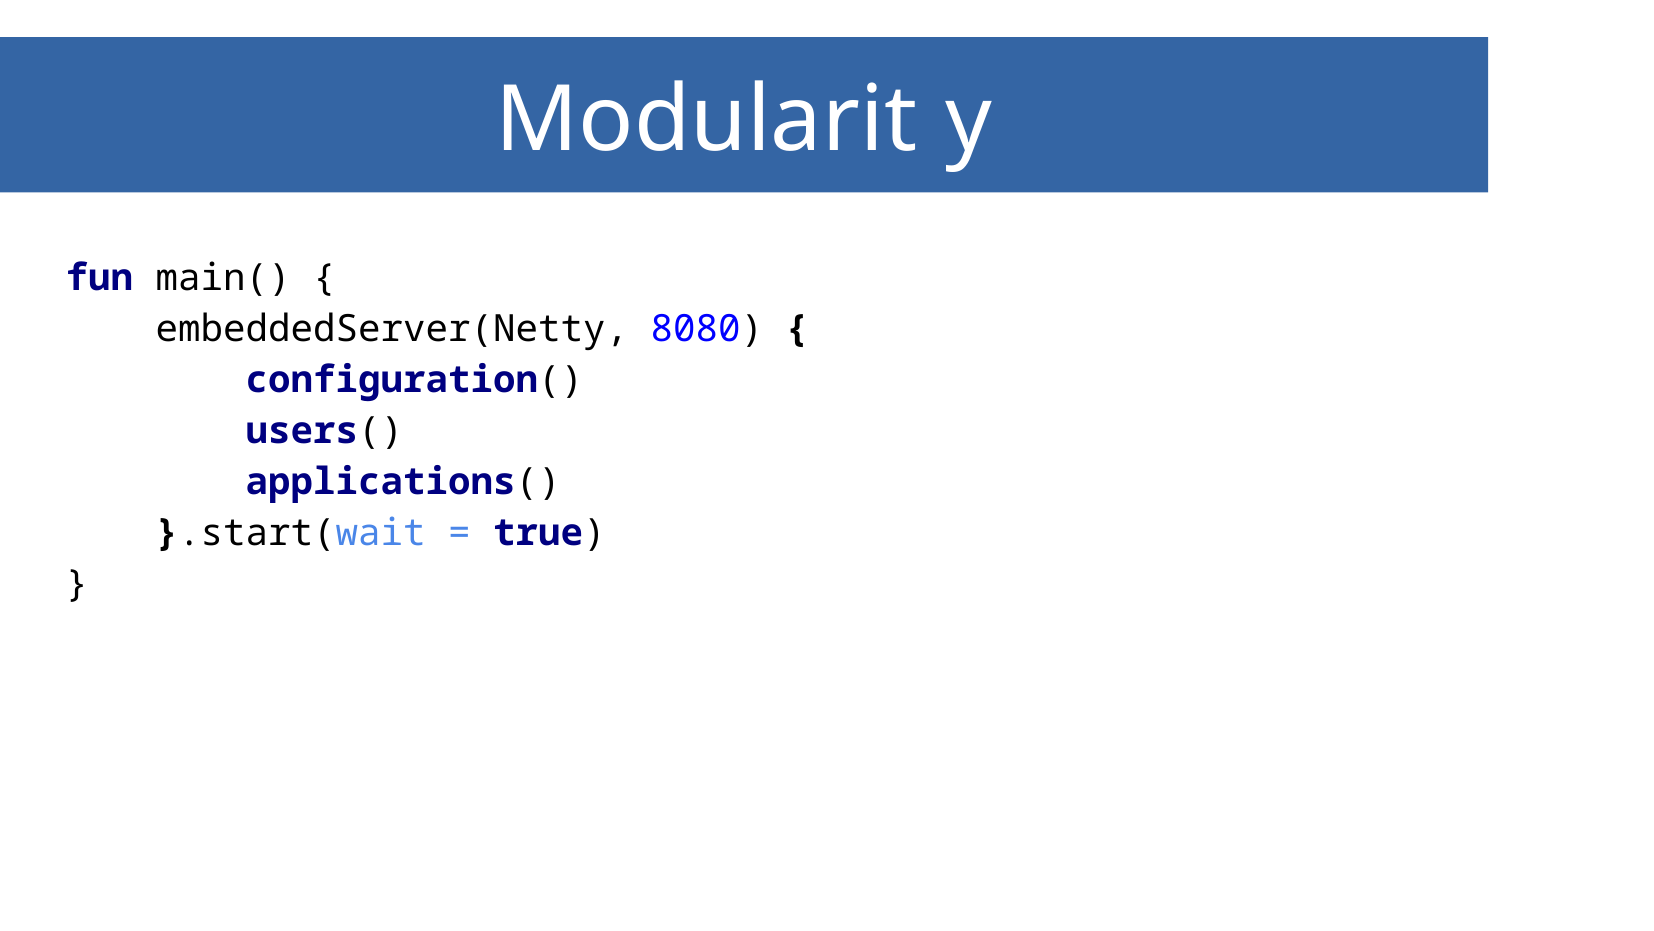

# Modularit	y
fun main() {
 embeddedServer(Netty, 8080) {
 configuration()
 users()
 applications()
 }.start(wait = true)
}